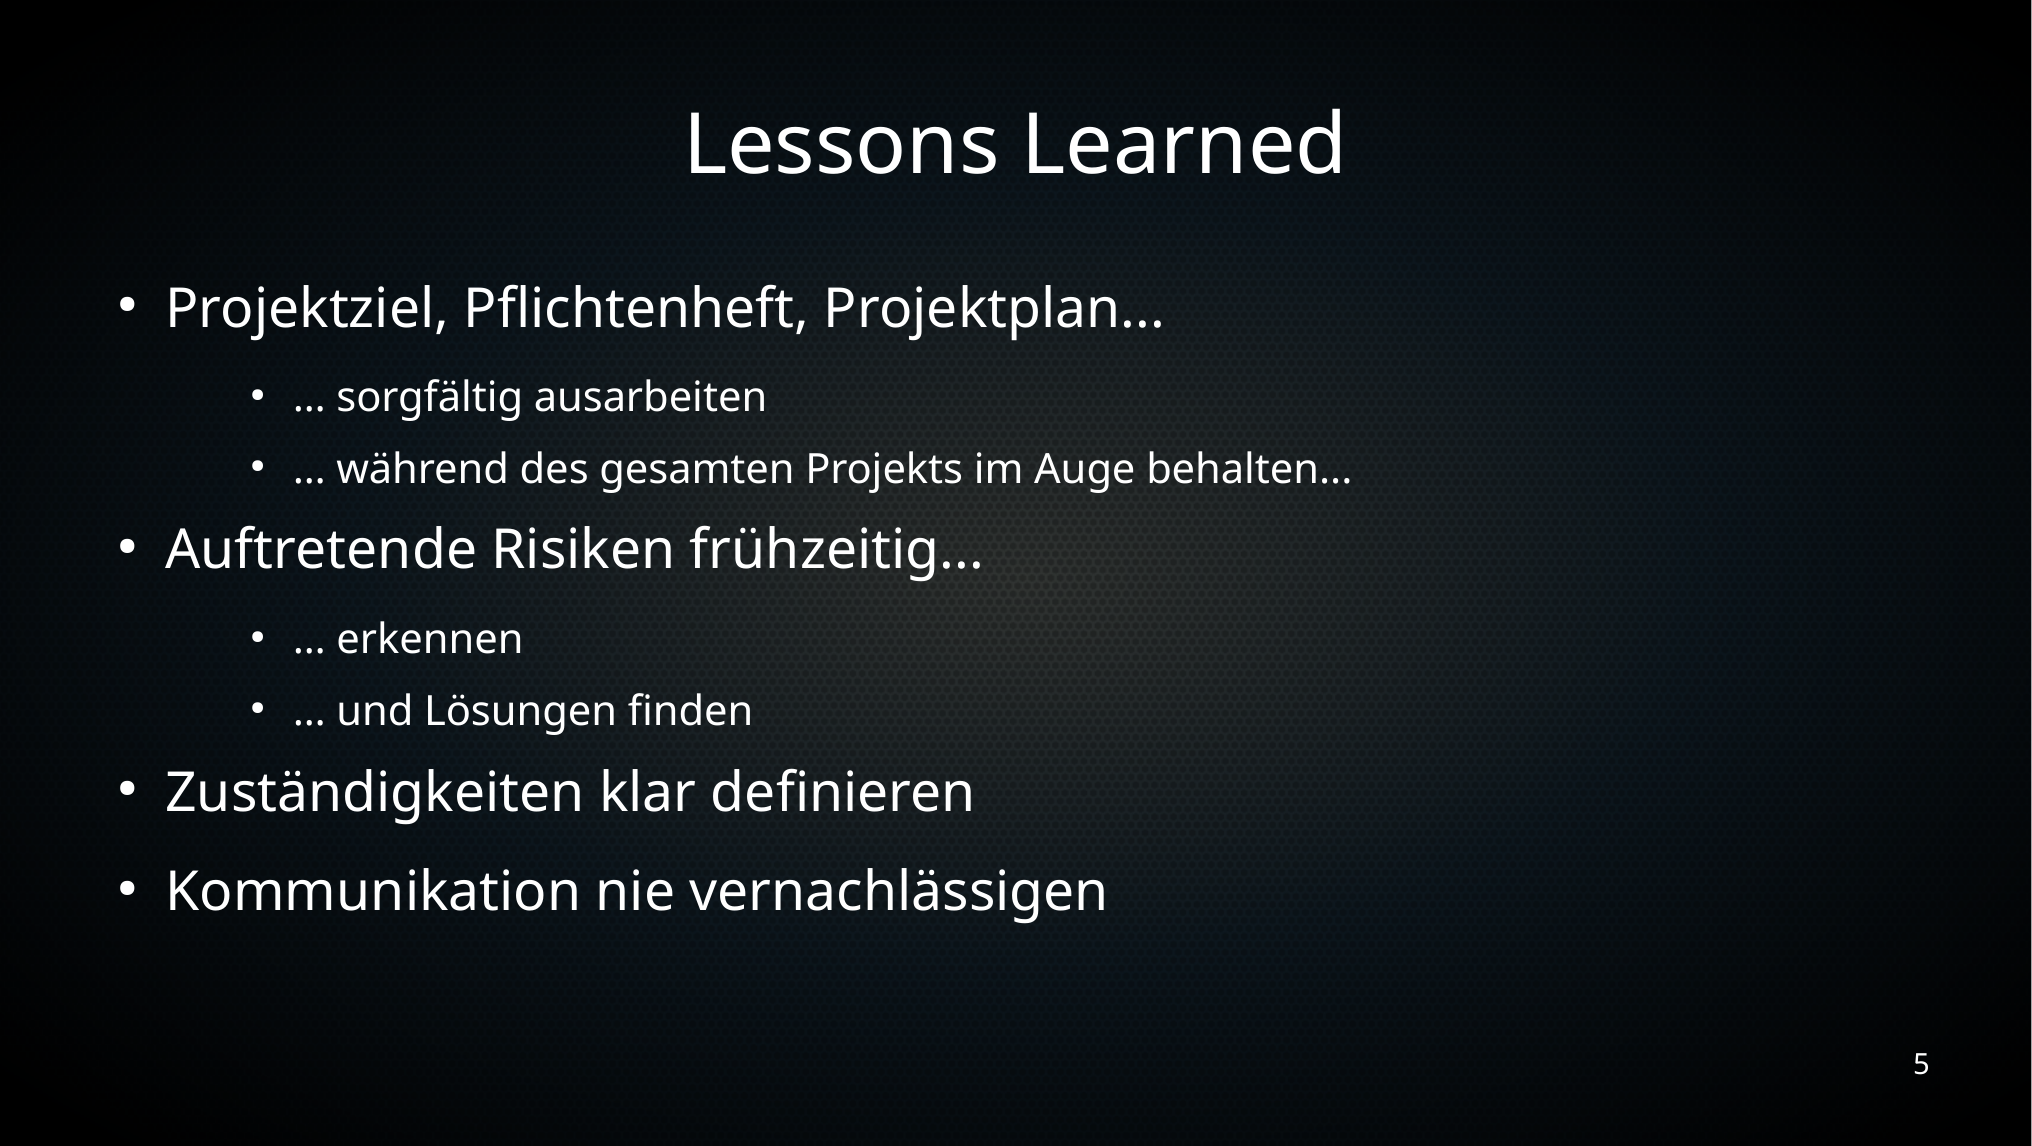

# Lessons Learned
Projektziel, Pflichtenheft, Projektplan...
… sorgfältig ausarbeiten
… während des gesamten Projekts im Auge behalten...
Auftretende Risiken frühzeitig...
… erkennen
… und Lösungen finden
Zuständigkeiten klar definieren
Kommunikation nie vernachlässigen
5